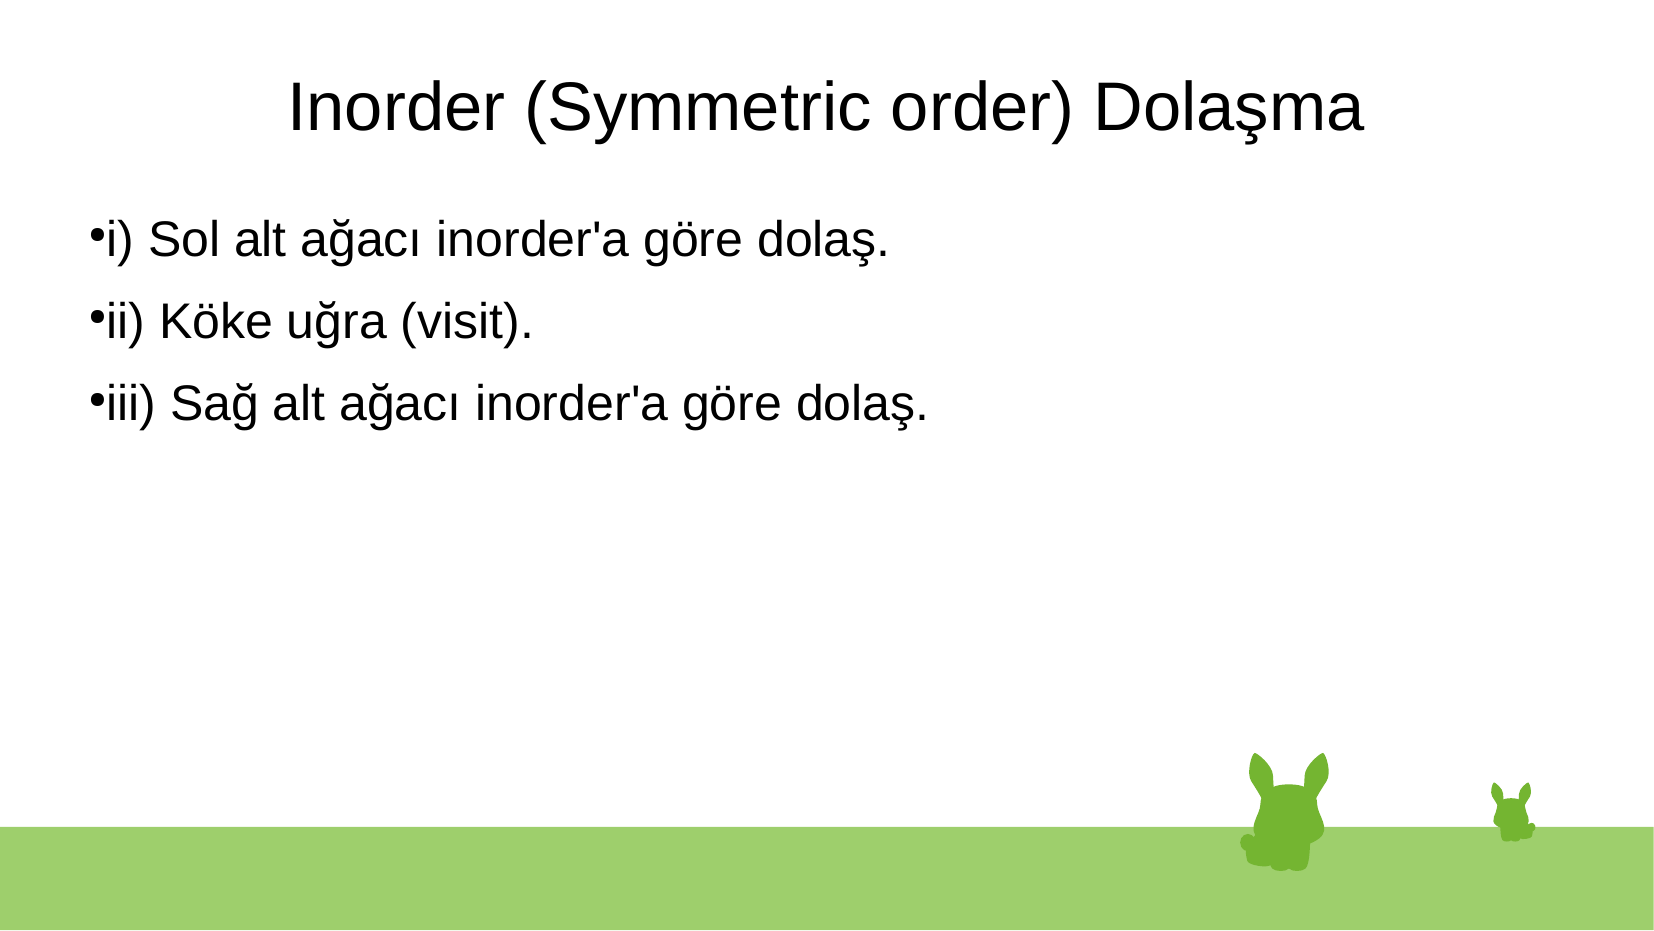

# ﻿Inorder (Symmetric order) Dolaşma
﻿i) Sol alt ağacı inorder'a göre dolaş.
ii) Köke uğra (visit).
iii) Sağ alt ağacı inorder'a göre dolaş.